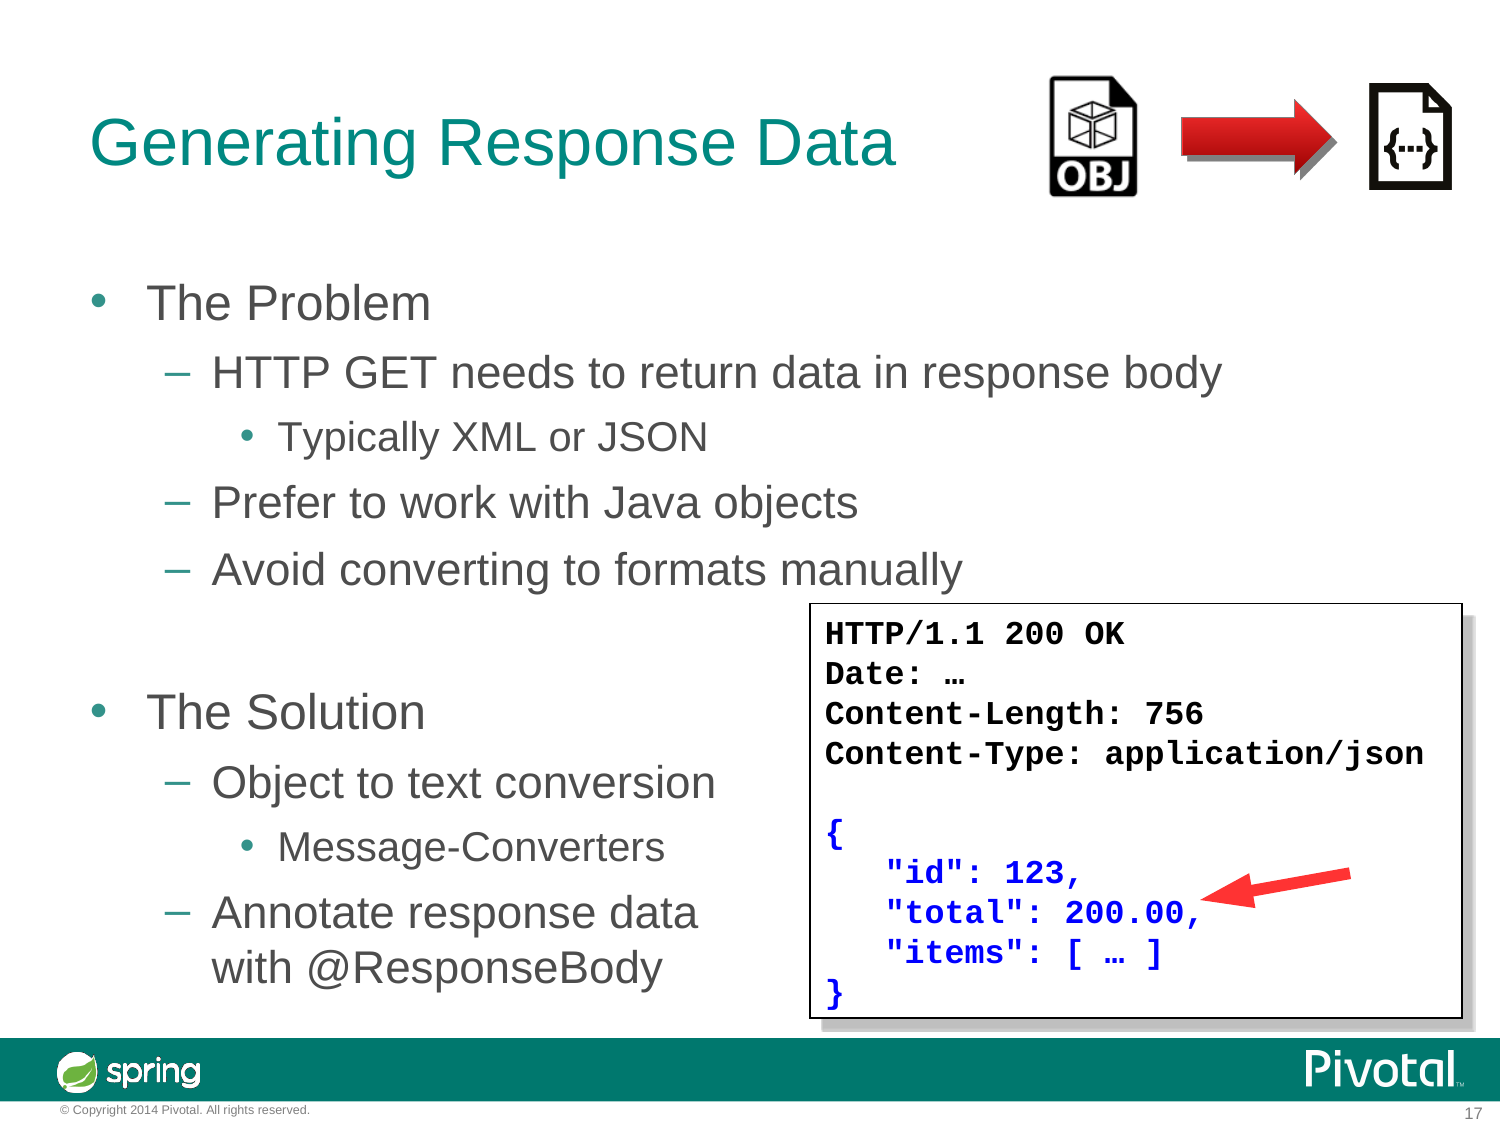

# Generating Response Data
The Problem
HTTP GET needs to return data in response body
Typically XML or JSON
Prefer to work with Java objects
Avoid converting to formats manually
The Solution
Object to text conversion
Message-Converters
Annotate response data
with @ResponseBody
HTTP/1.1 200 OK
Date: …
Content-Length: 756
Content-Type: application/json
{
 "id": 123,
 "total": 200.00,
 "items": [ … ]
}